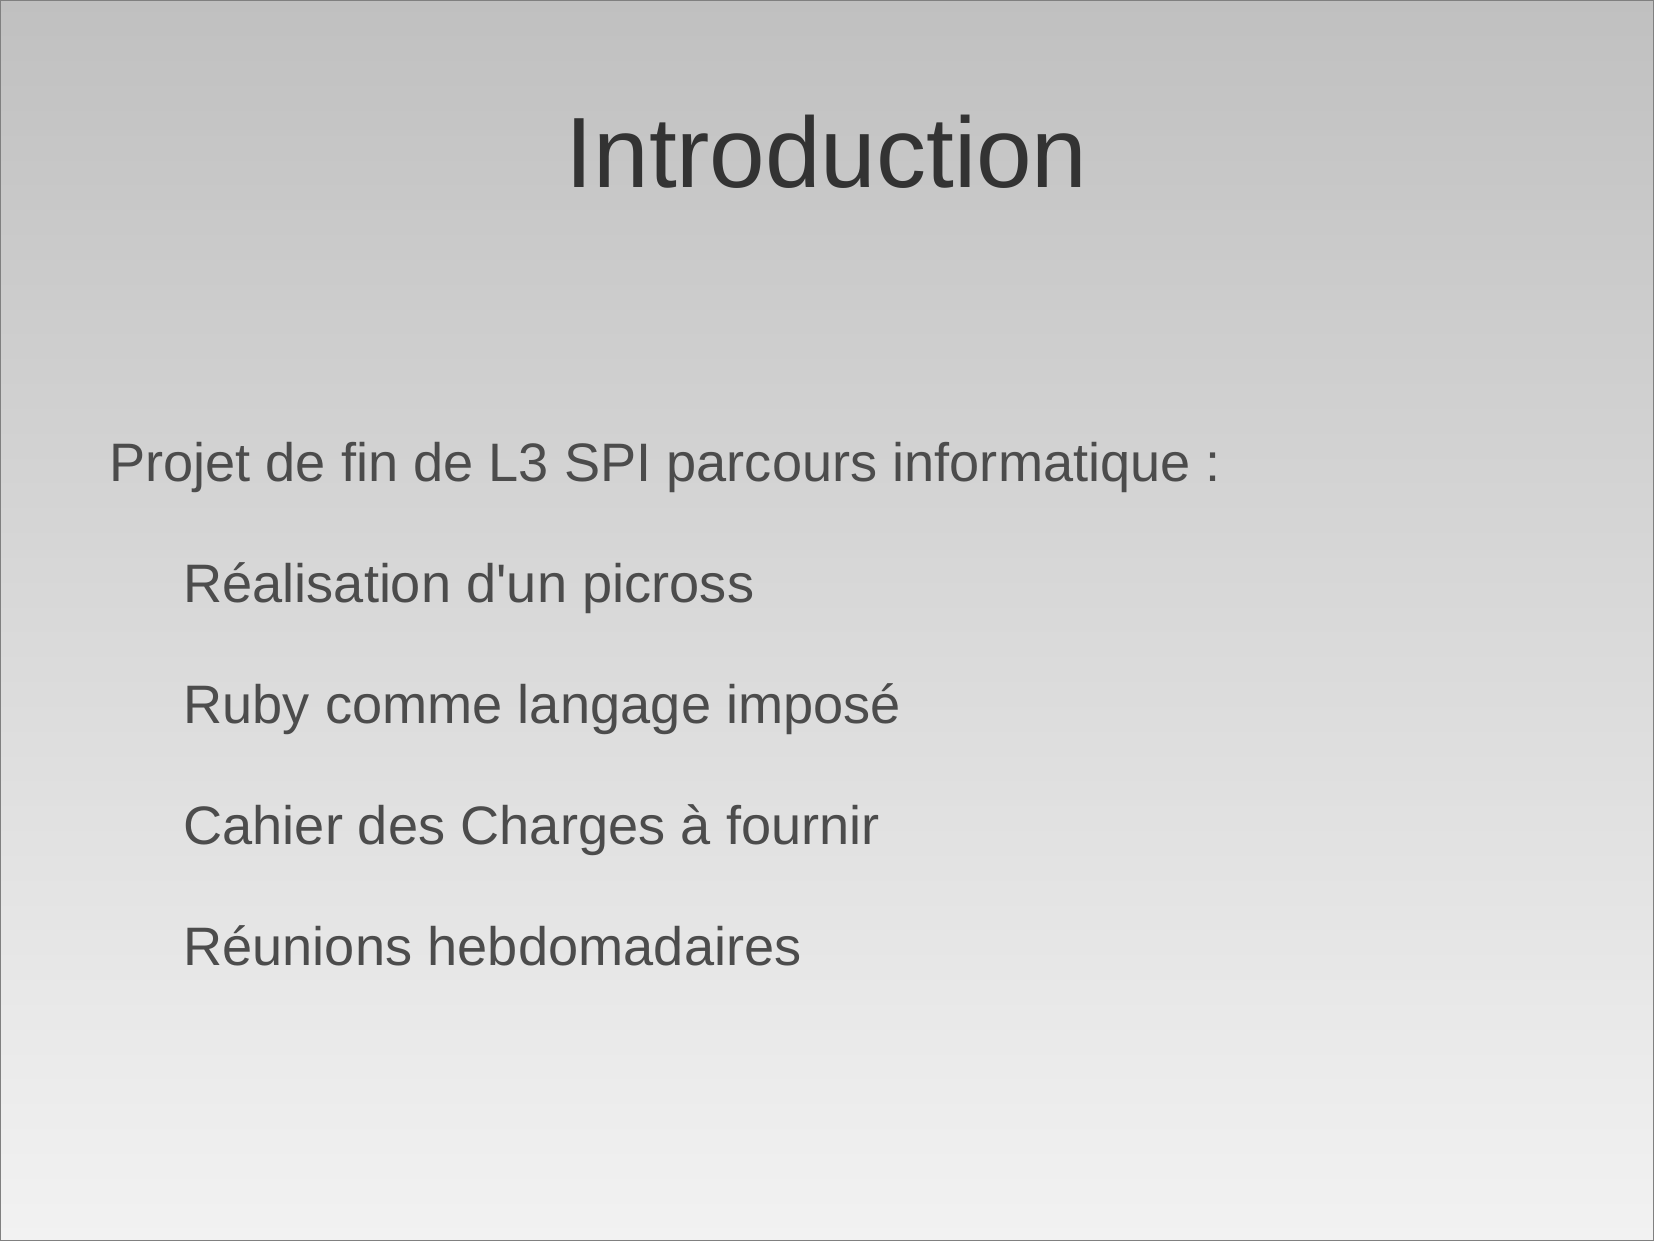

# Introduction
Projet de fin de L3 SPI parcours informatique :
	Réalisation d'un picross
	Ruby comme langage imposé
	Cahier des Charges à fournir
	Réunions hebdomadaires